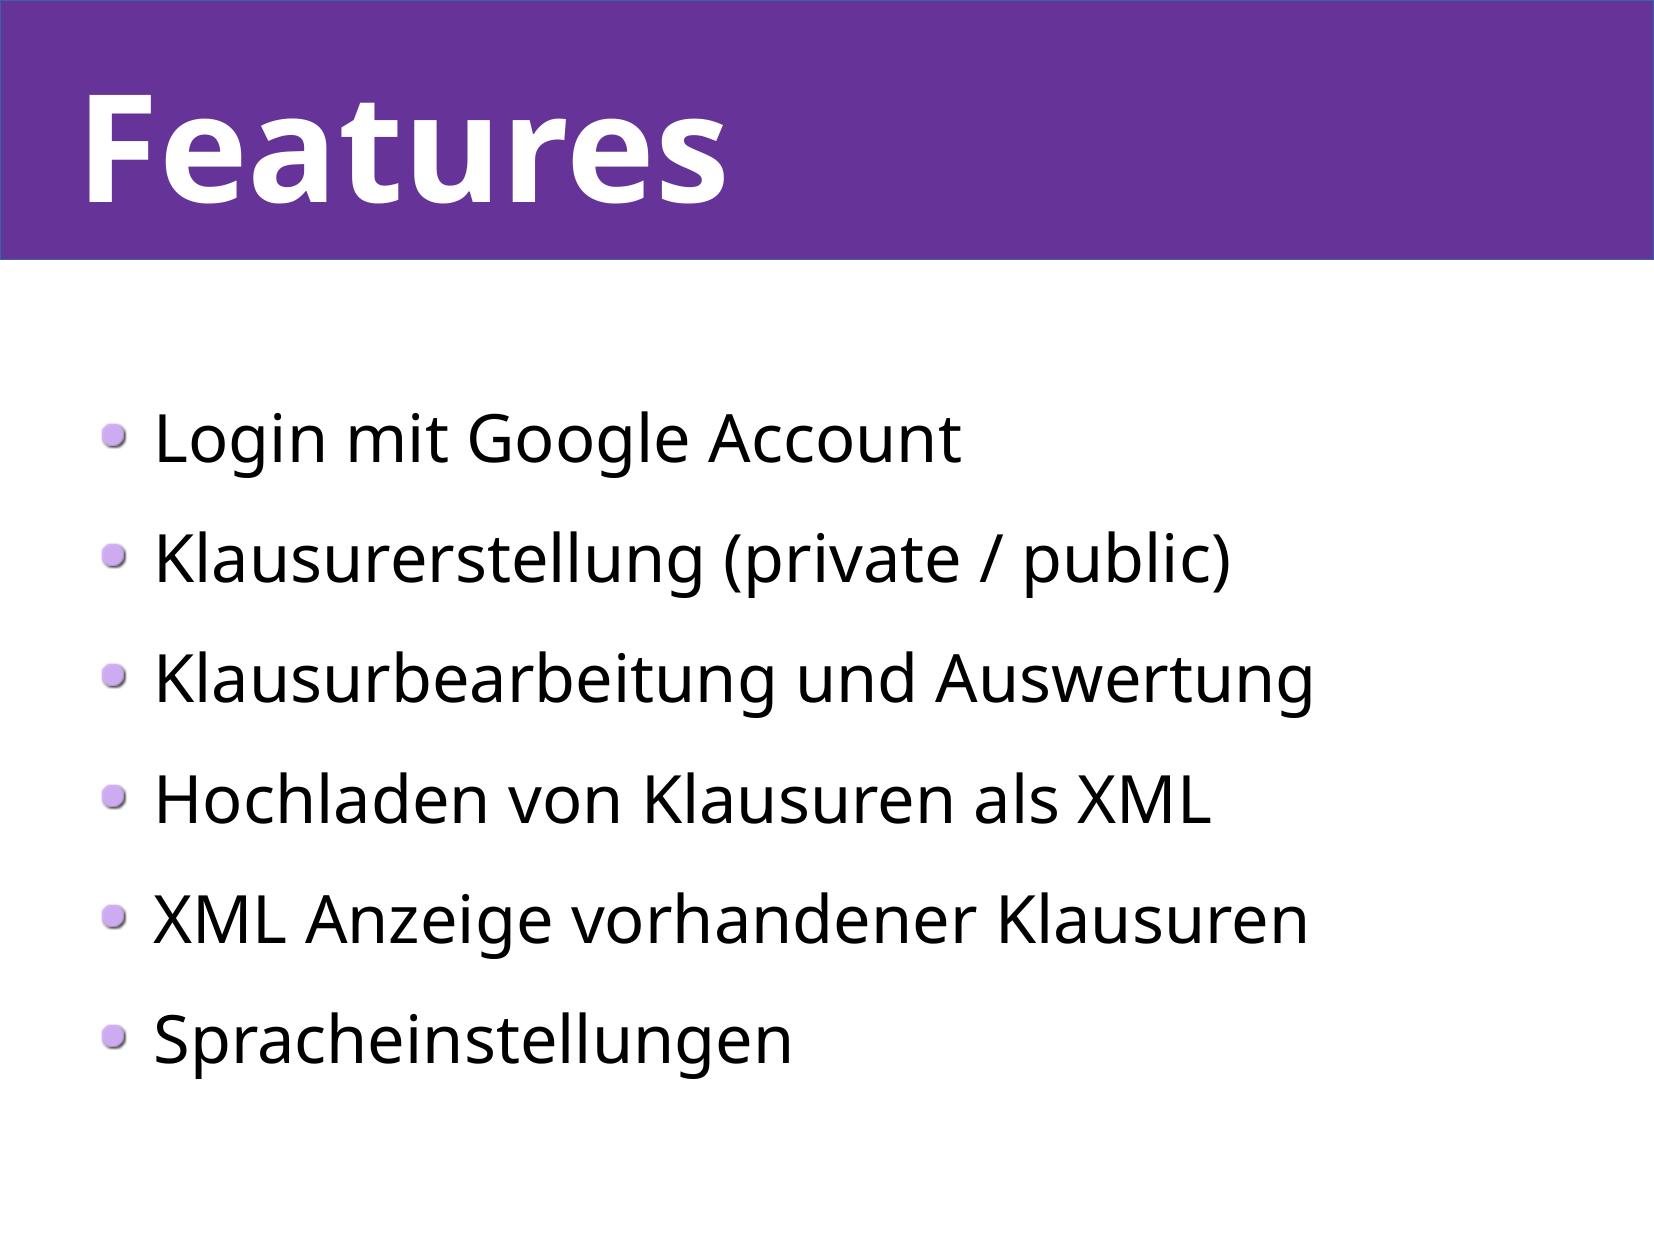

# Features
Login mit Google Account
Klausurerstellung (private / public)
Klausurbearbeitung und Auswertung
Hochladen von Klausuren als XML
XML Anzeige vorhandener Klausuren
Spracheinstellungen